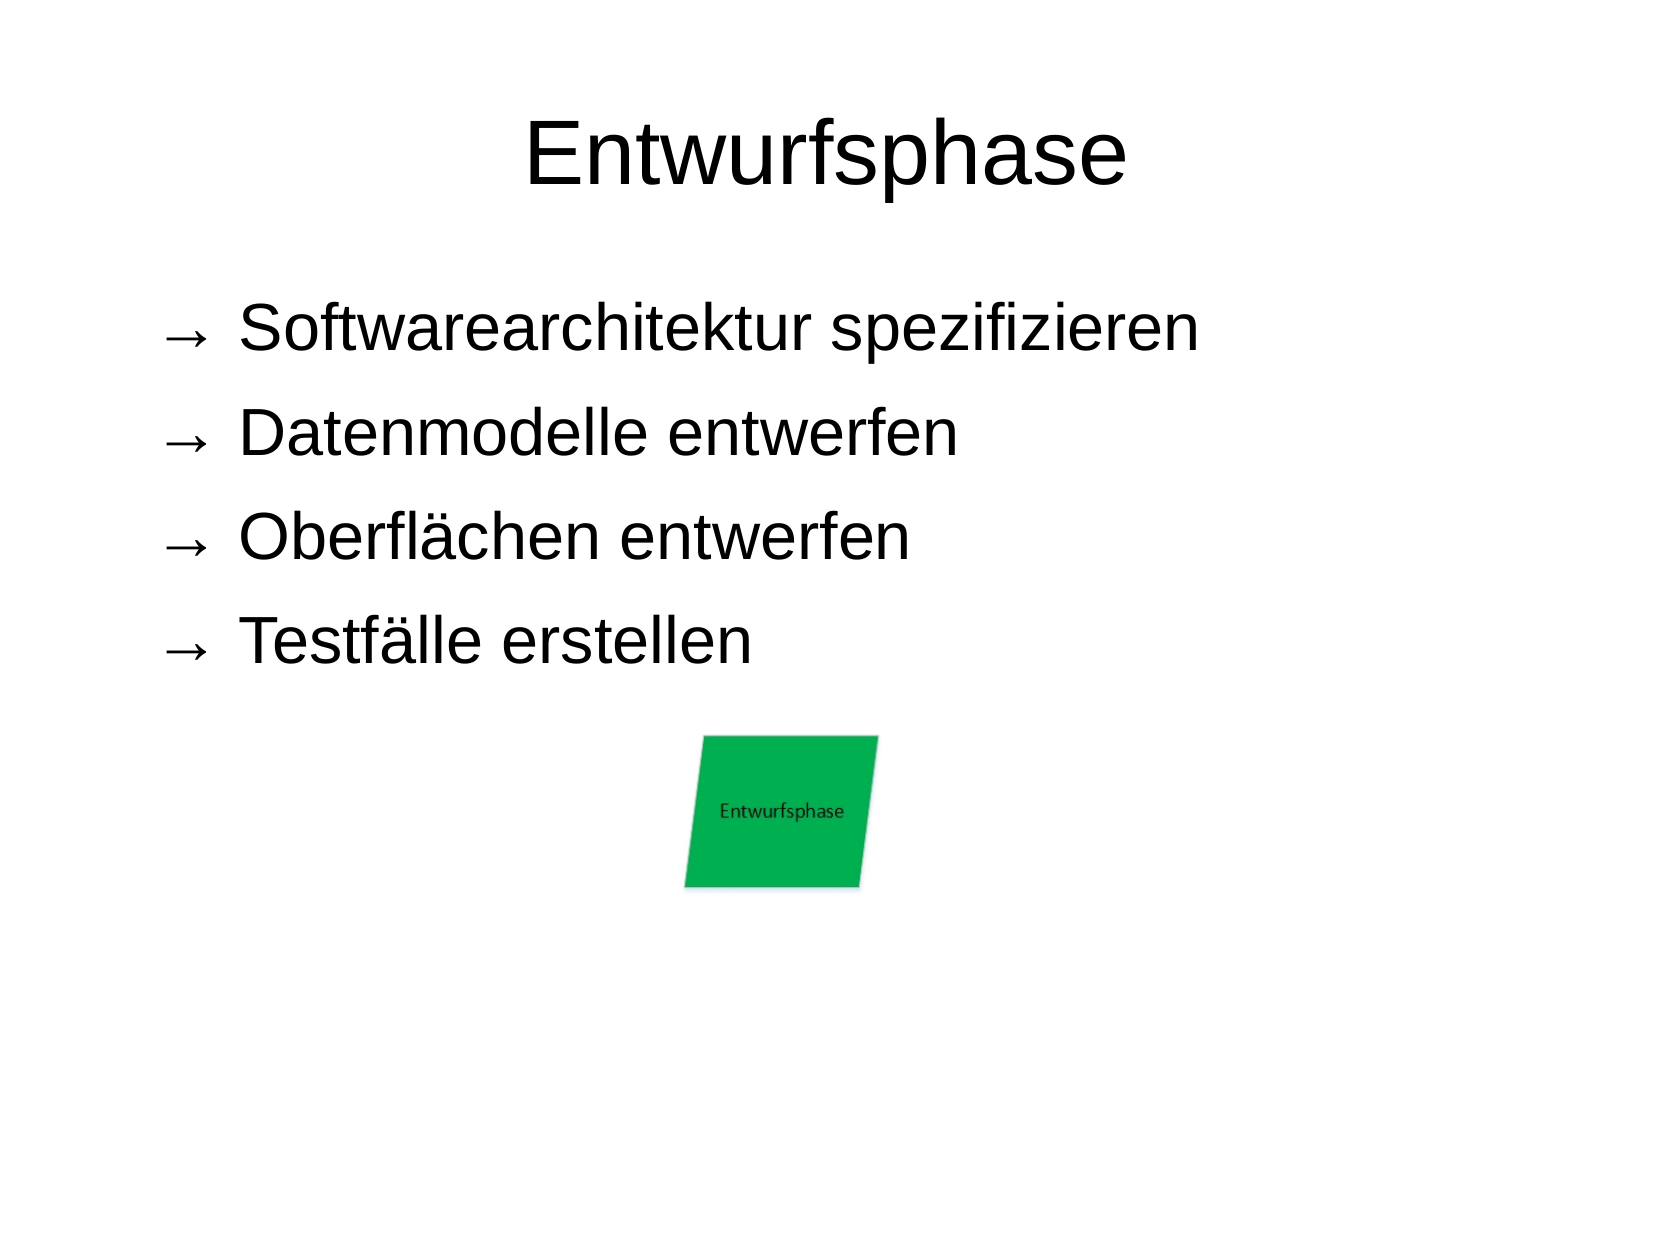

# Entwurfsphase
→ Softwarearchitektur spezifizieren
→ Datenmodelle entwerfen
→ Oberflächen entwerfen
→ Testfälle erstellen